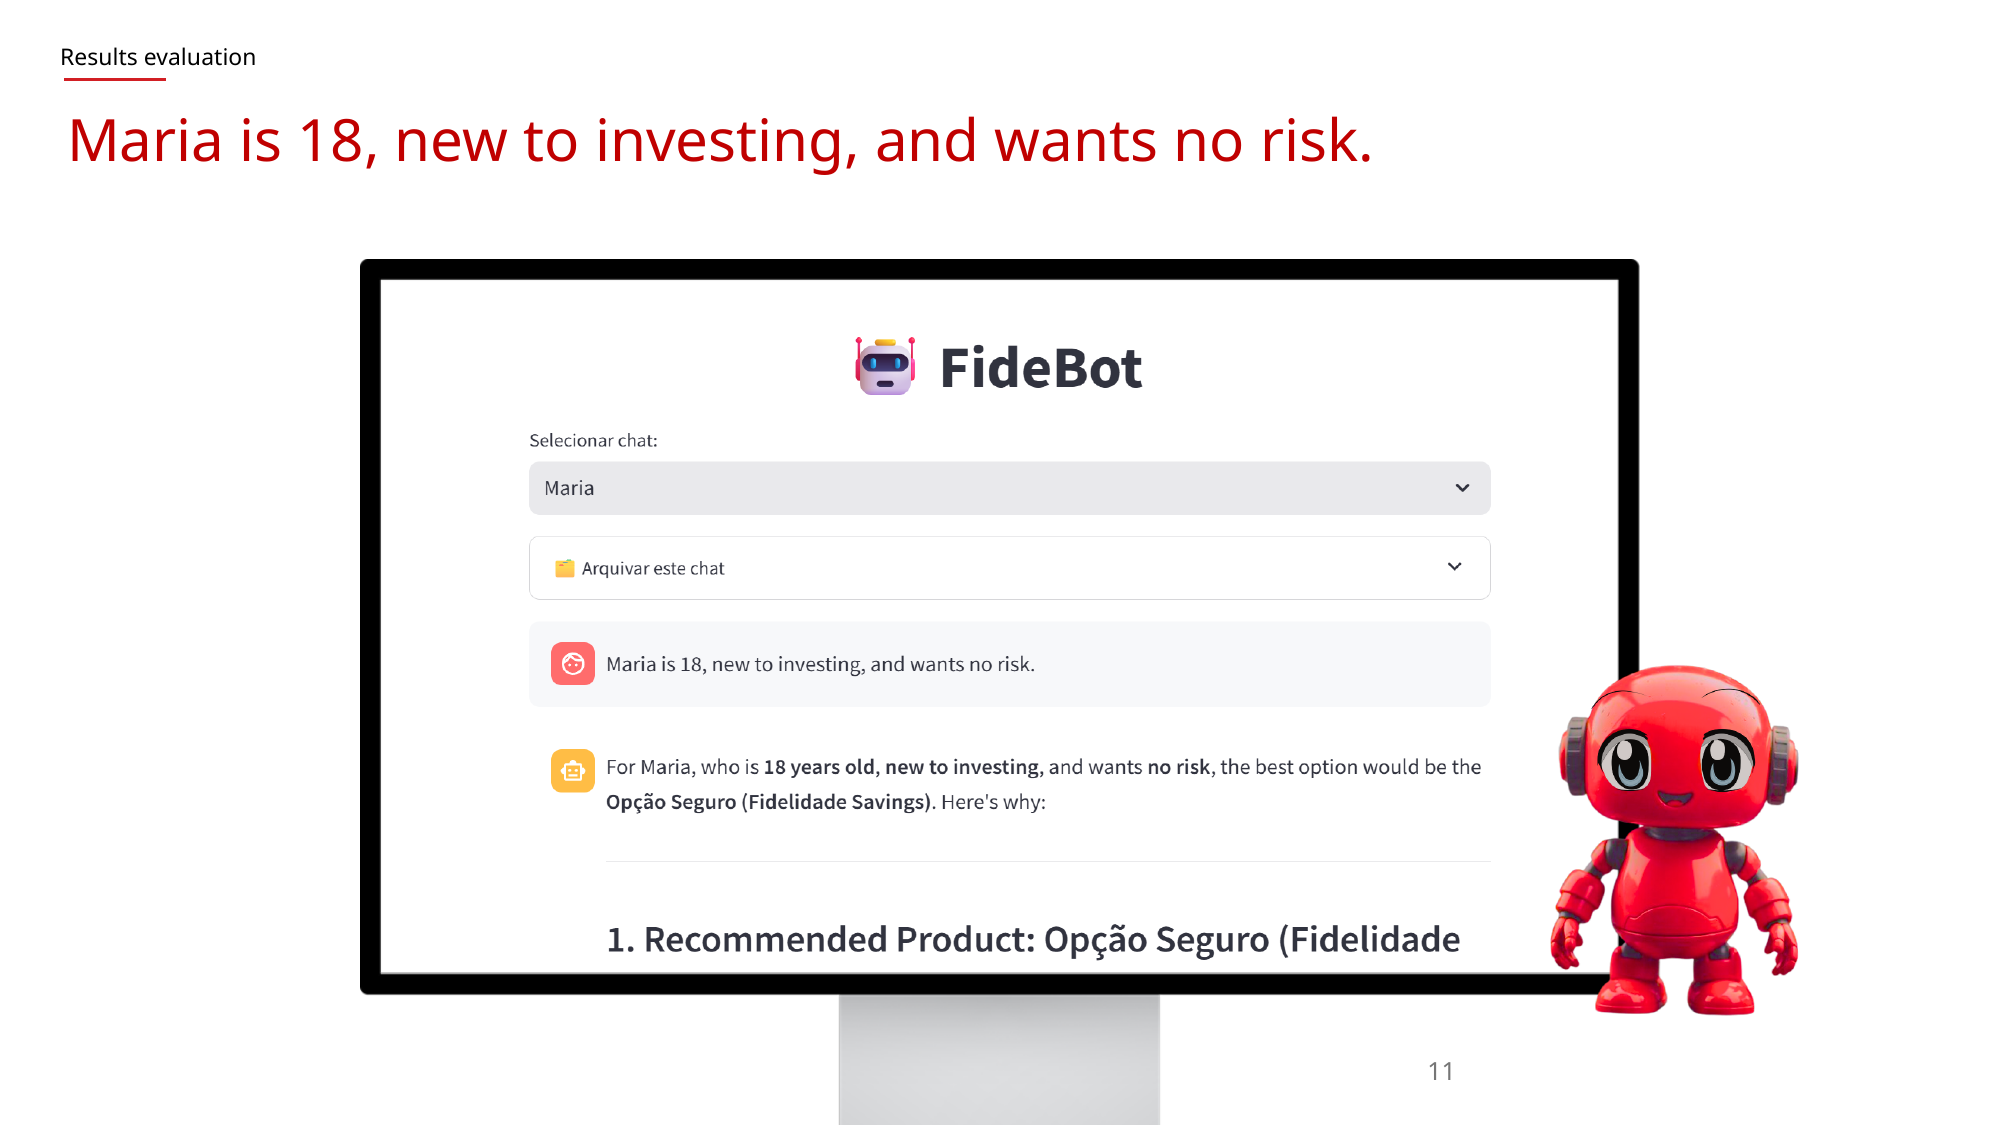

Results evaluation
Maria is 18, new to investing, and wants no risk.